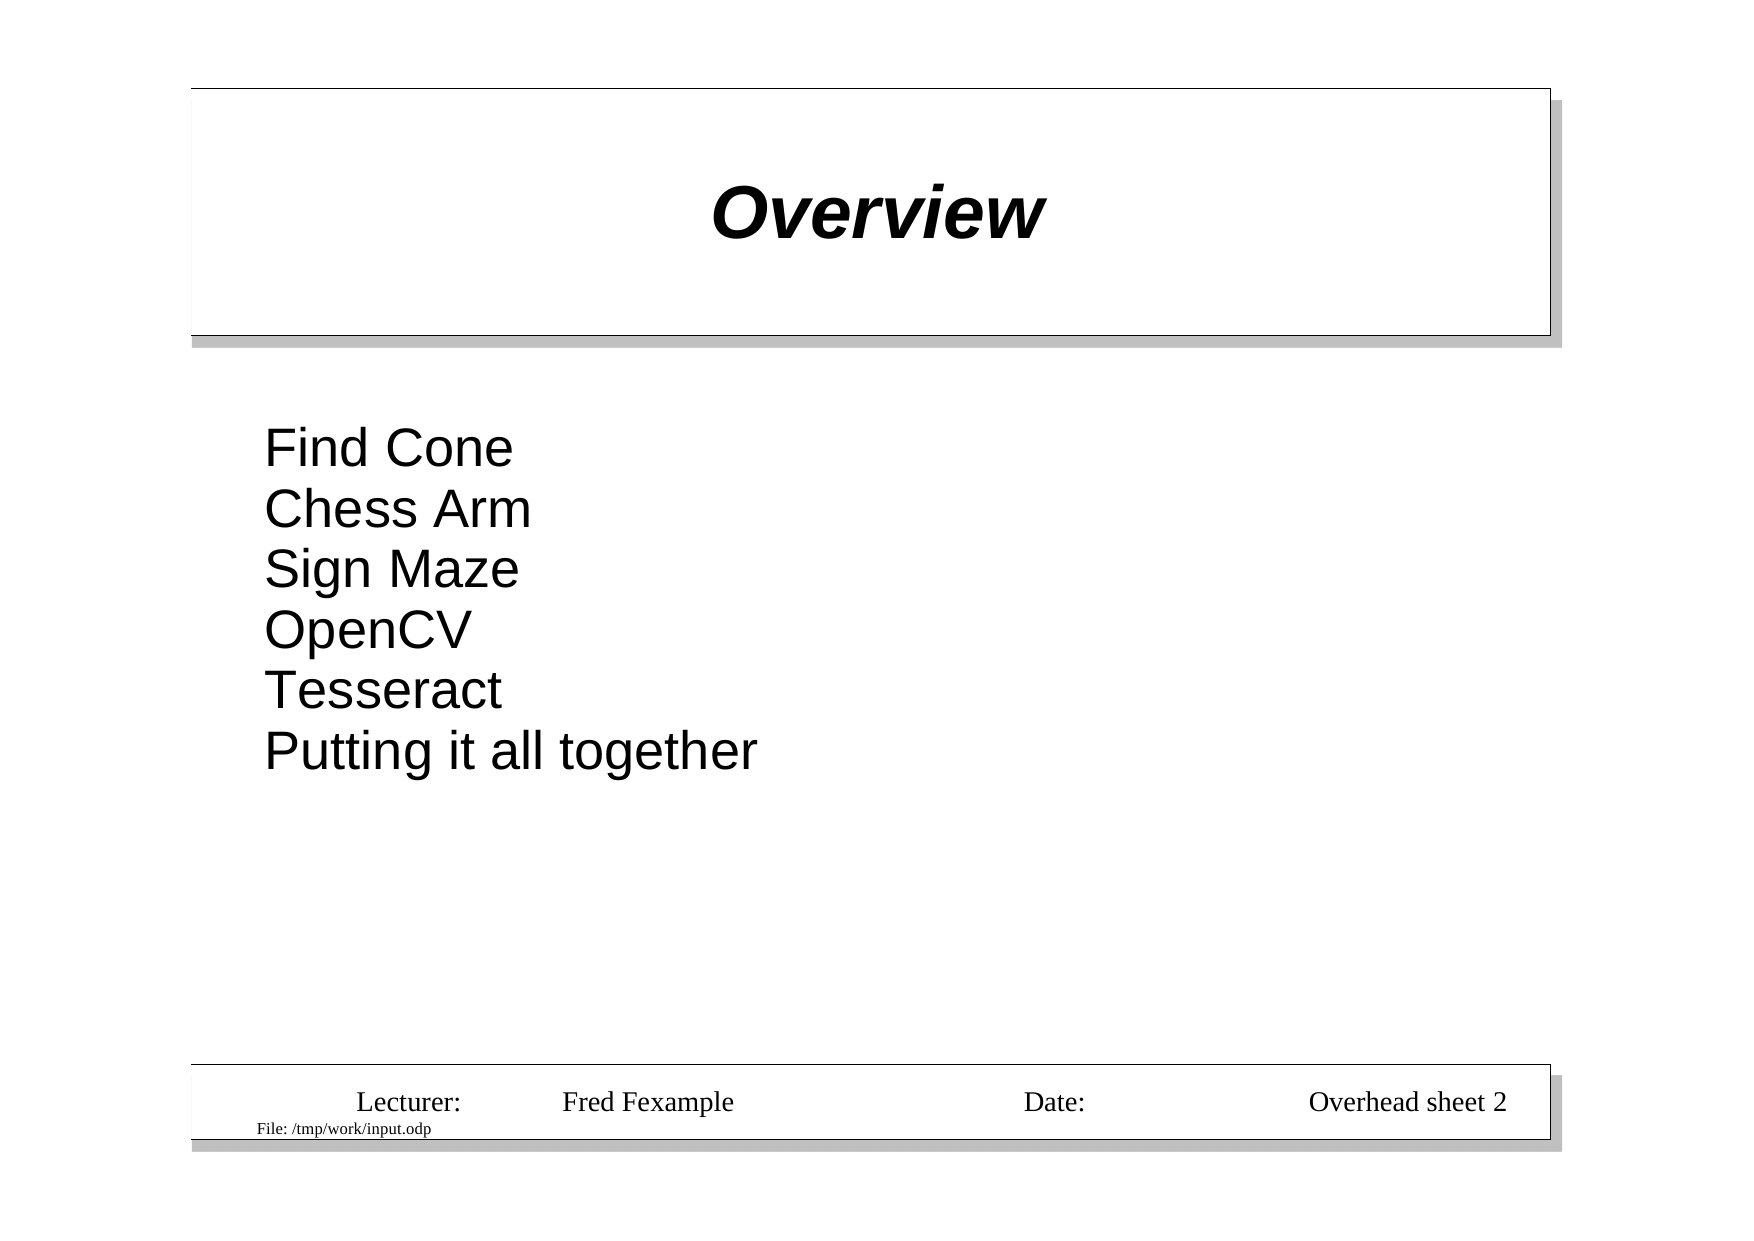

# Overview
Find Cone
Chess Arm
Sign Maze
OpenCV
Tesseract
Putting it all together